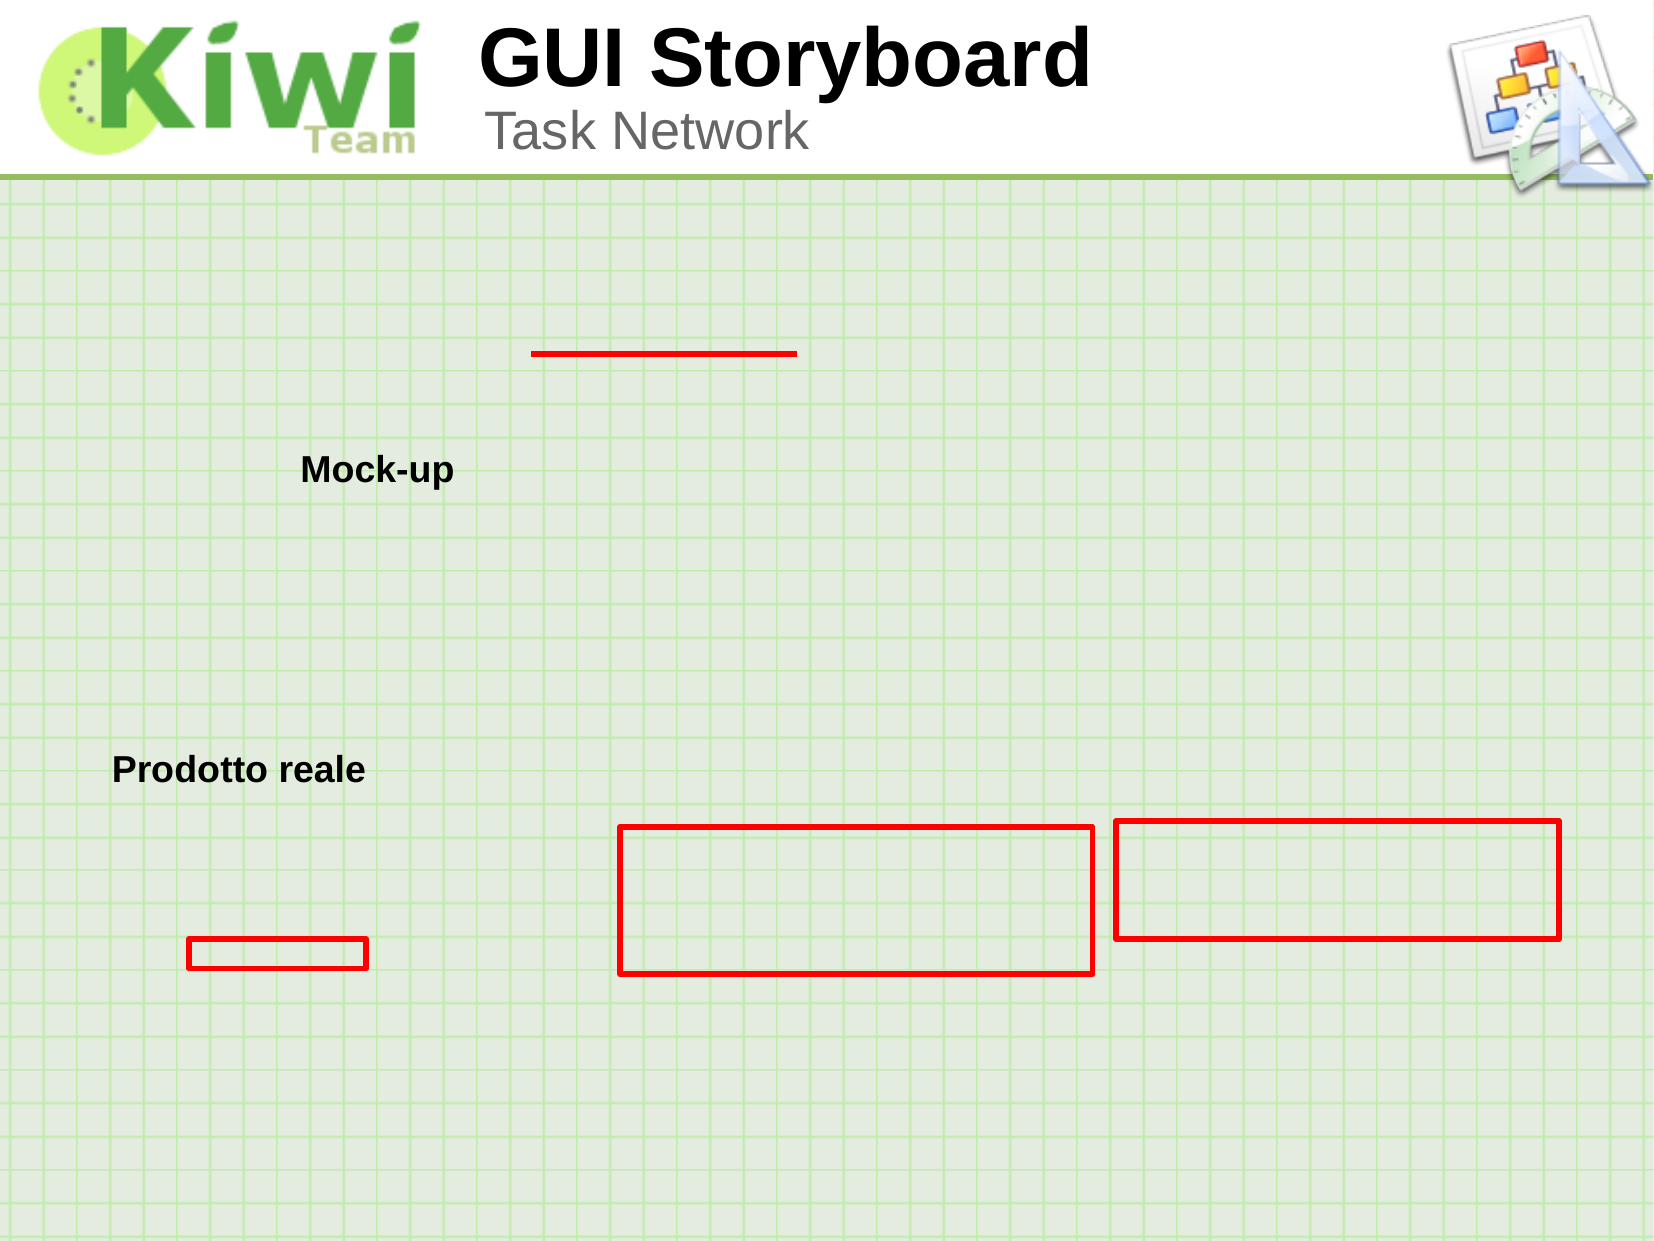

# GUI Storyboard
Task Network
Mock-up
Prodotto reale